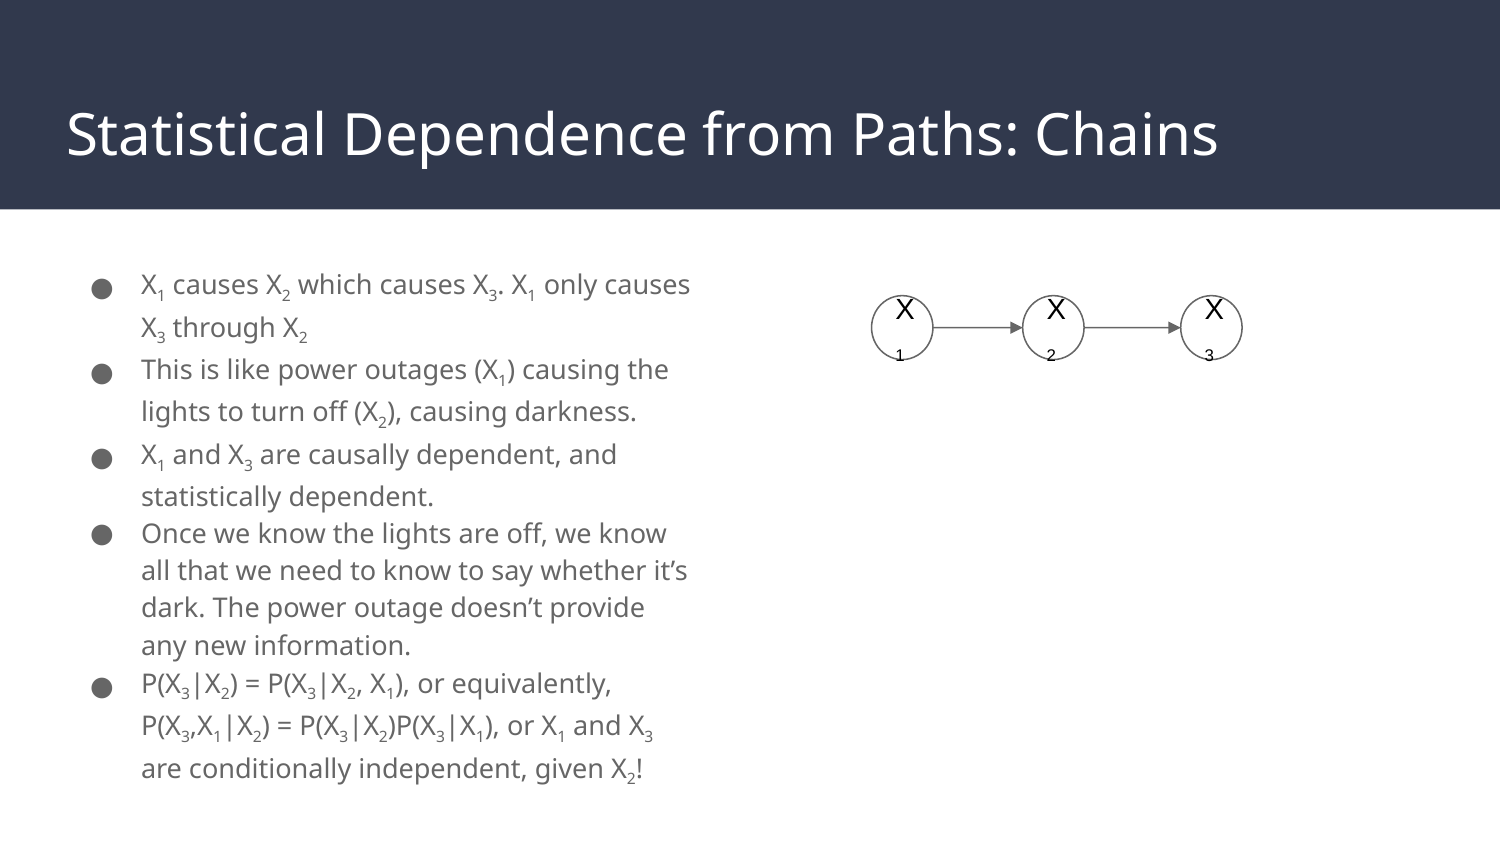

# Statistical Dependence from Paths: Chains
X1 causes X2 which causes X3. X1 only causes X3 through X2
This is like power outages (X1) causing the lights to turn off (X2), causing darkness.
X1 and X3 are causally dependent, and statistically dependent.
Once we know the lights are off, we know all that we need to know to say whether it’s dark. The power outage doesn’t provide any new information.
P(X3|X2) = P(X3|X2, X1), or equivalently, P(X3,X1|X2) = P(X3|X2)P(X3|X1), or X1 and X3 are conditionally independent, given X2!
X1
X2
X3